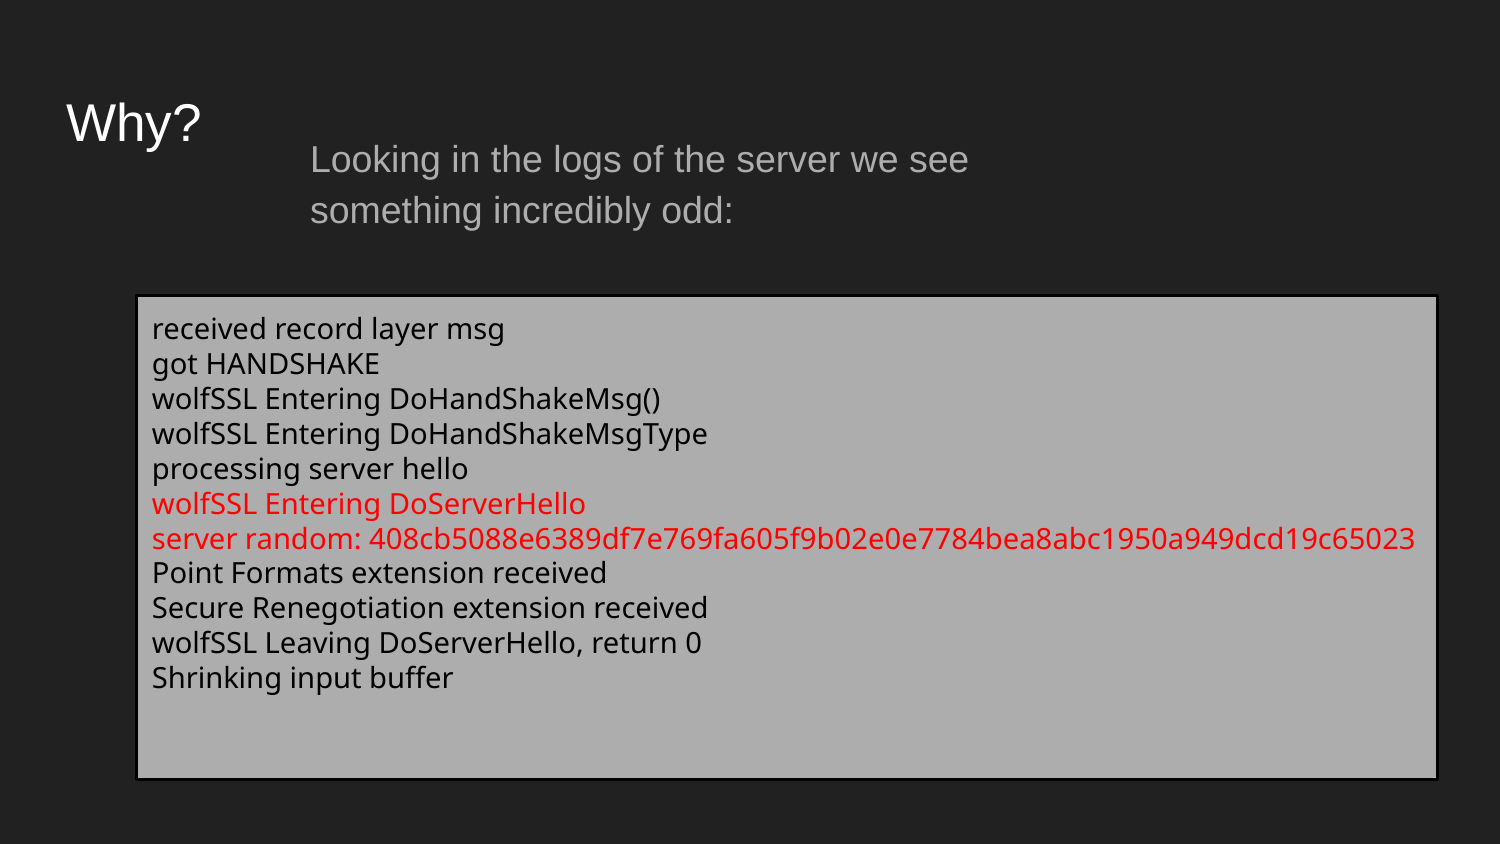

# Why?
Looking in the logs of the server we see something incredibly odd:
received record layer msg
got HANDSHAKE
wolfSSL Entering DoHandShakeMsg()
wolfSSL Entering DoHandShakeMsgType
processing server hello
wolfSSL Entering DoServerHello
server random: 408cb5088e6389df7e769fa605f9b02e0e7784bea8abc1950a949dcd19c65023
Point Formats extension received
Secure Renegotiation extension received
wolfSSL Leaving DoServerHello, return 0
Shrinking input buffer